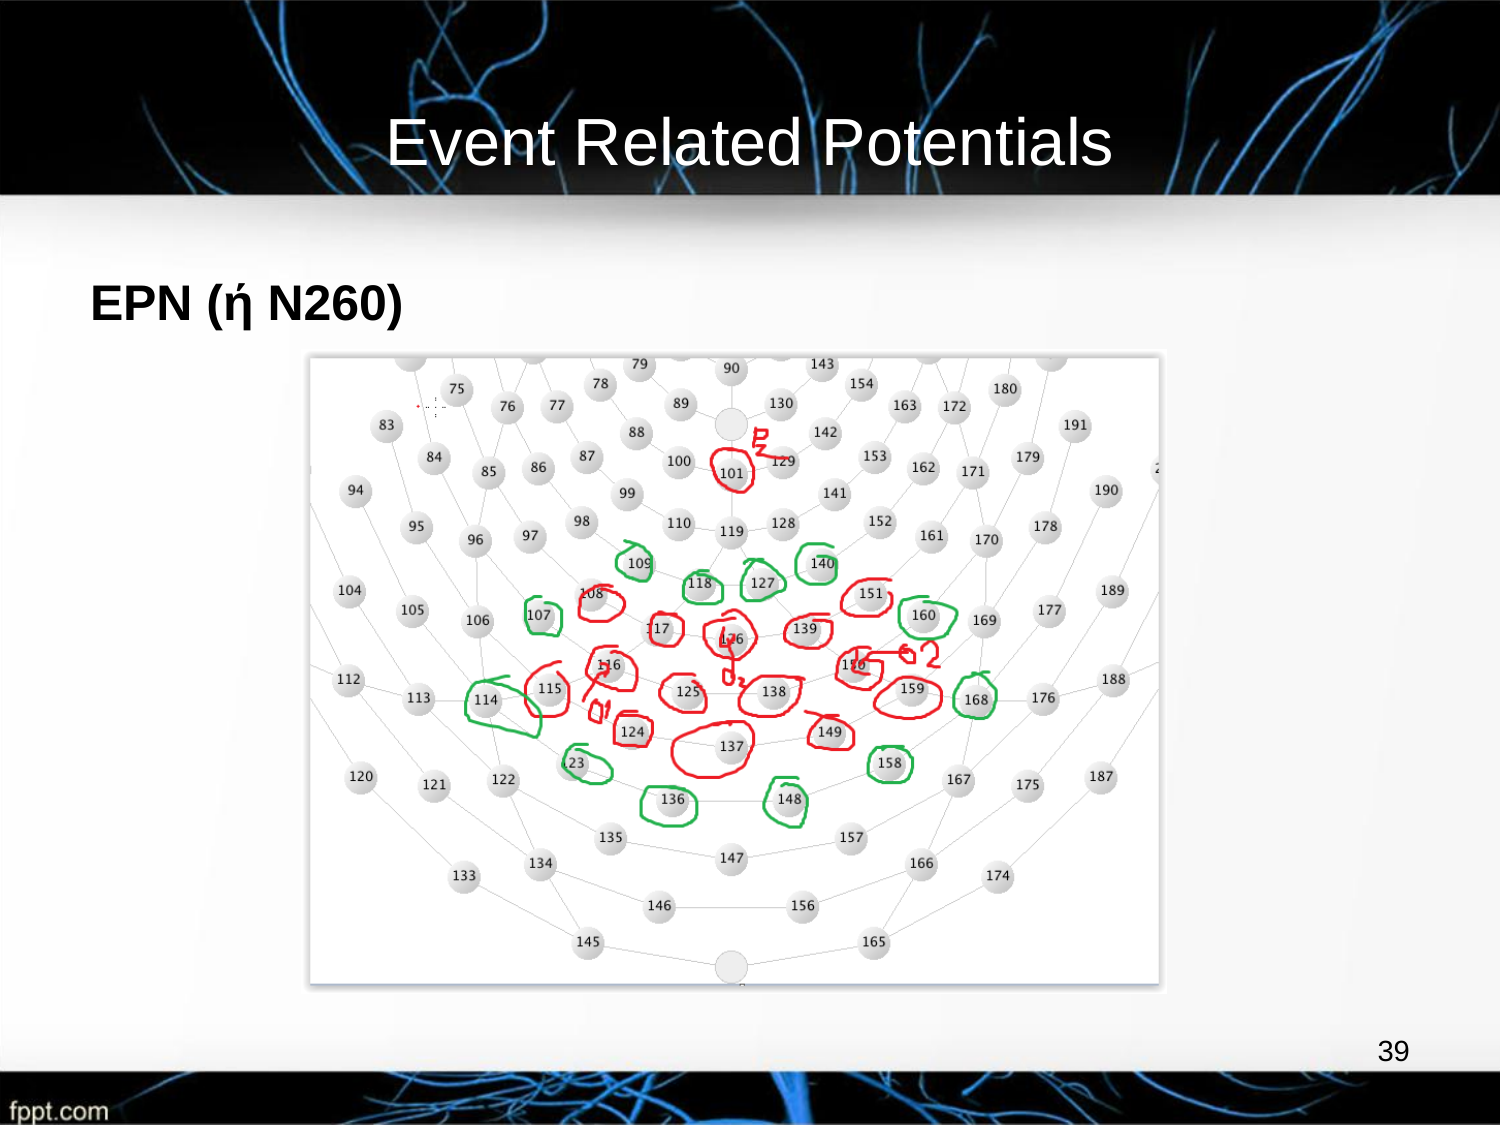

# Event Related Potentials
EPN (ή N260)
39